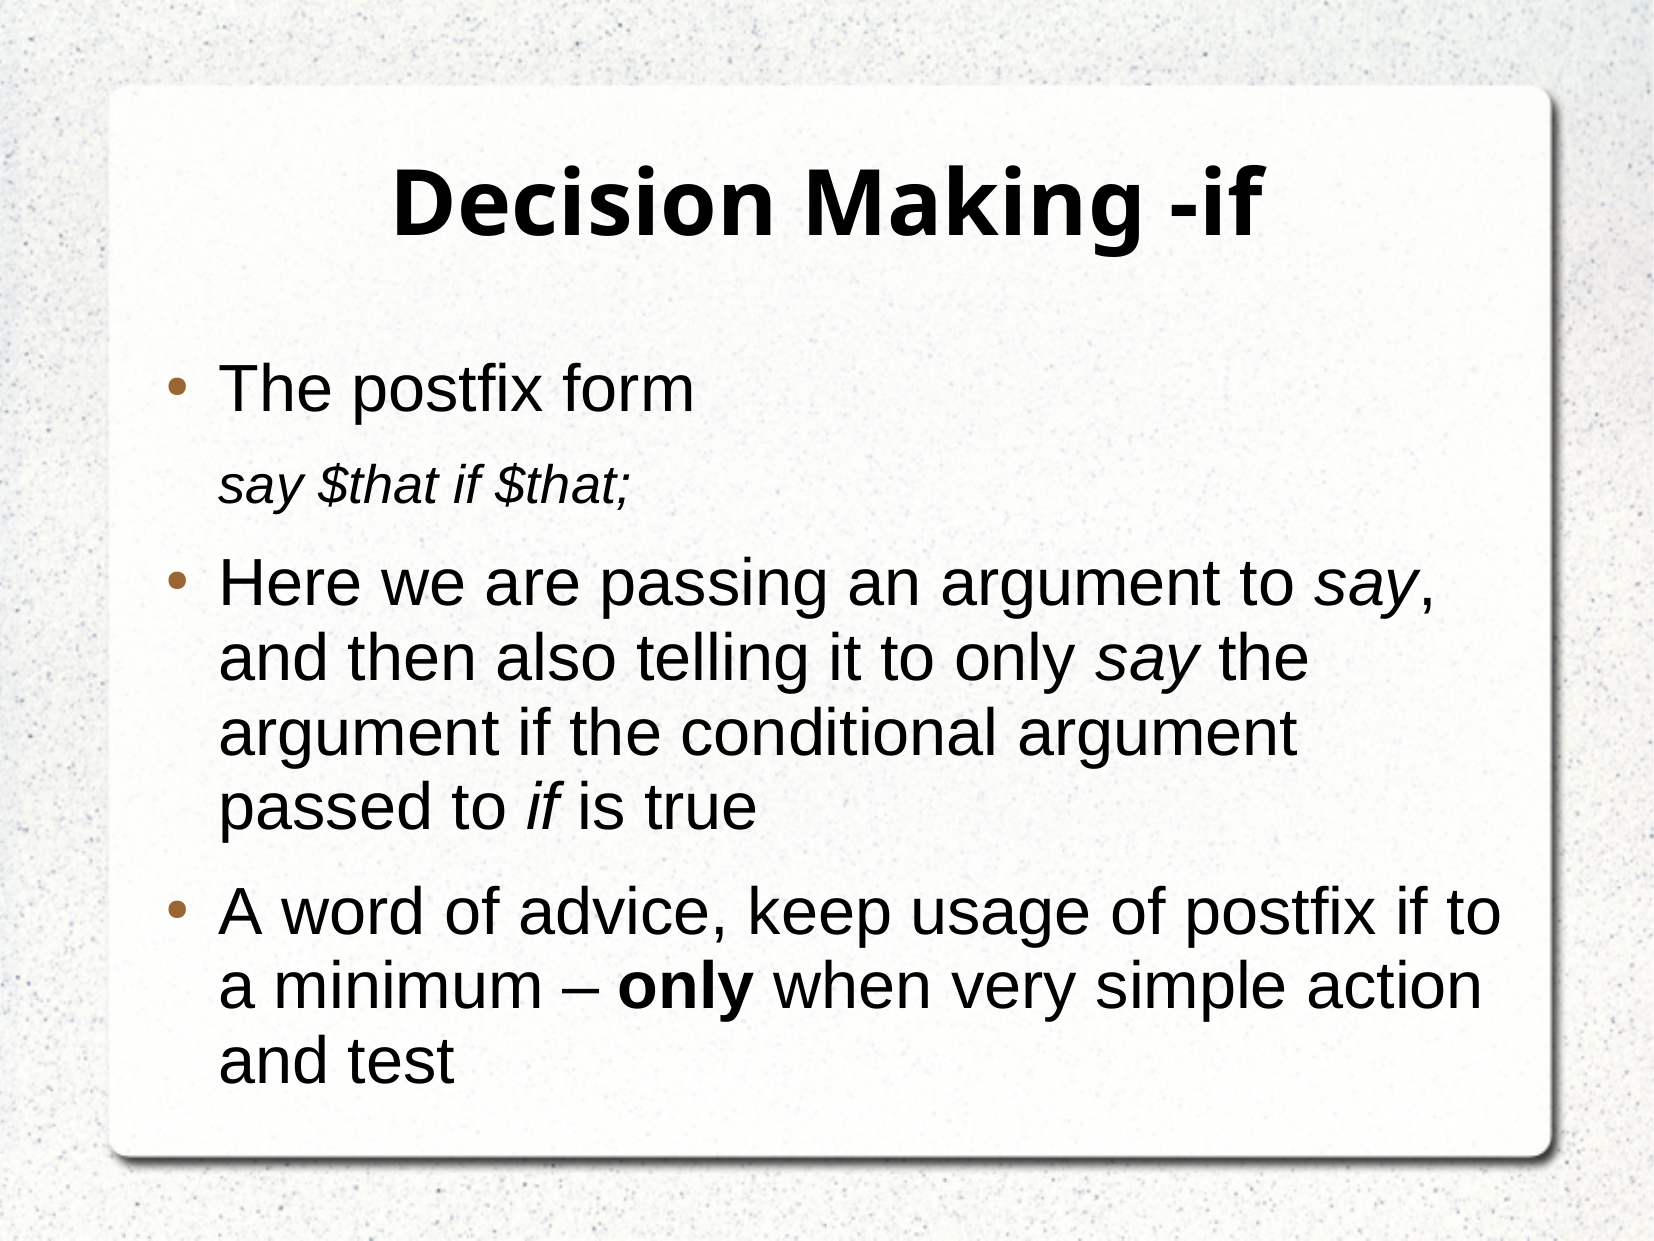

# Decision Making -if
The postfix form
say $that if $that;
Here we are passing an argument to say, and then also telling it to only say the argument if the conditional argument passed to if is true
A word of advice, keep usage of postfix if to a minimum – only when very simple action and test